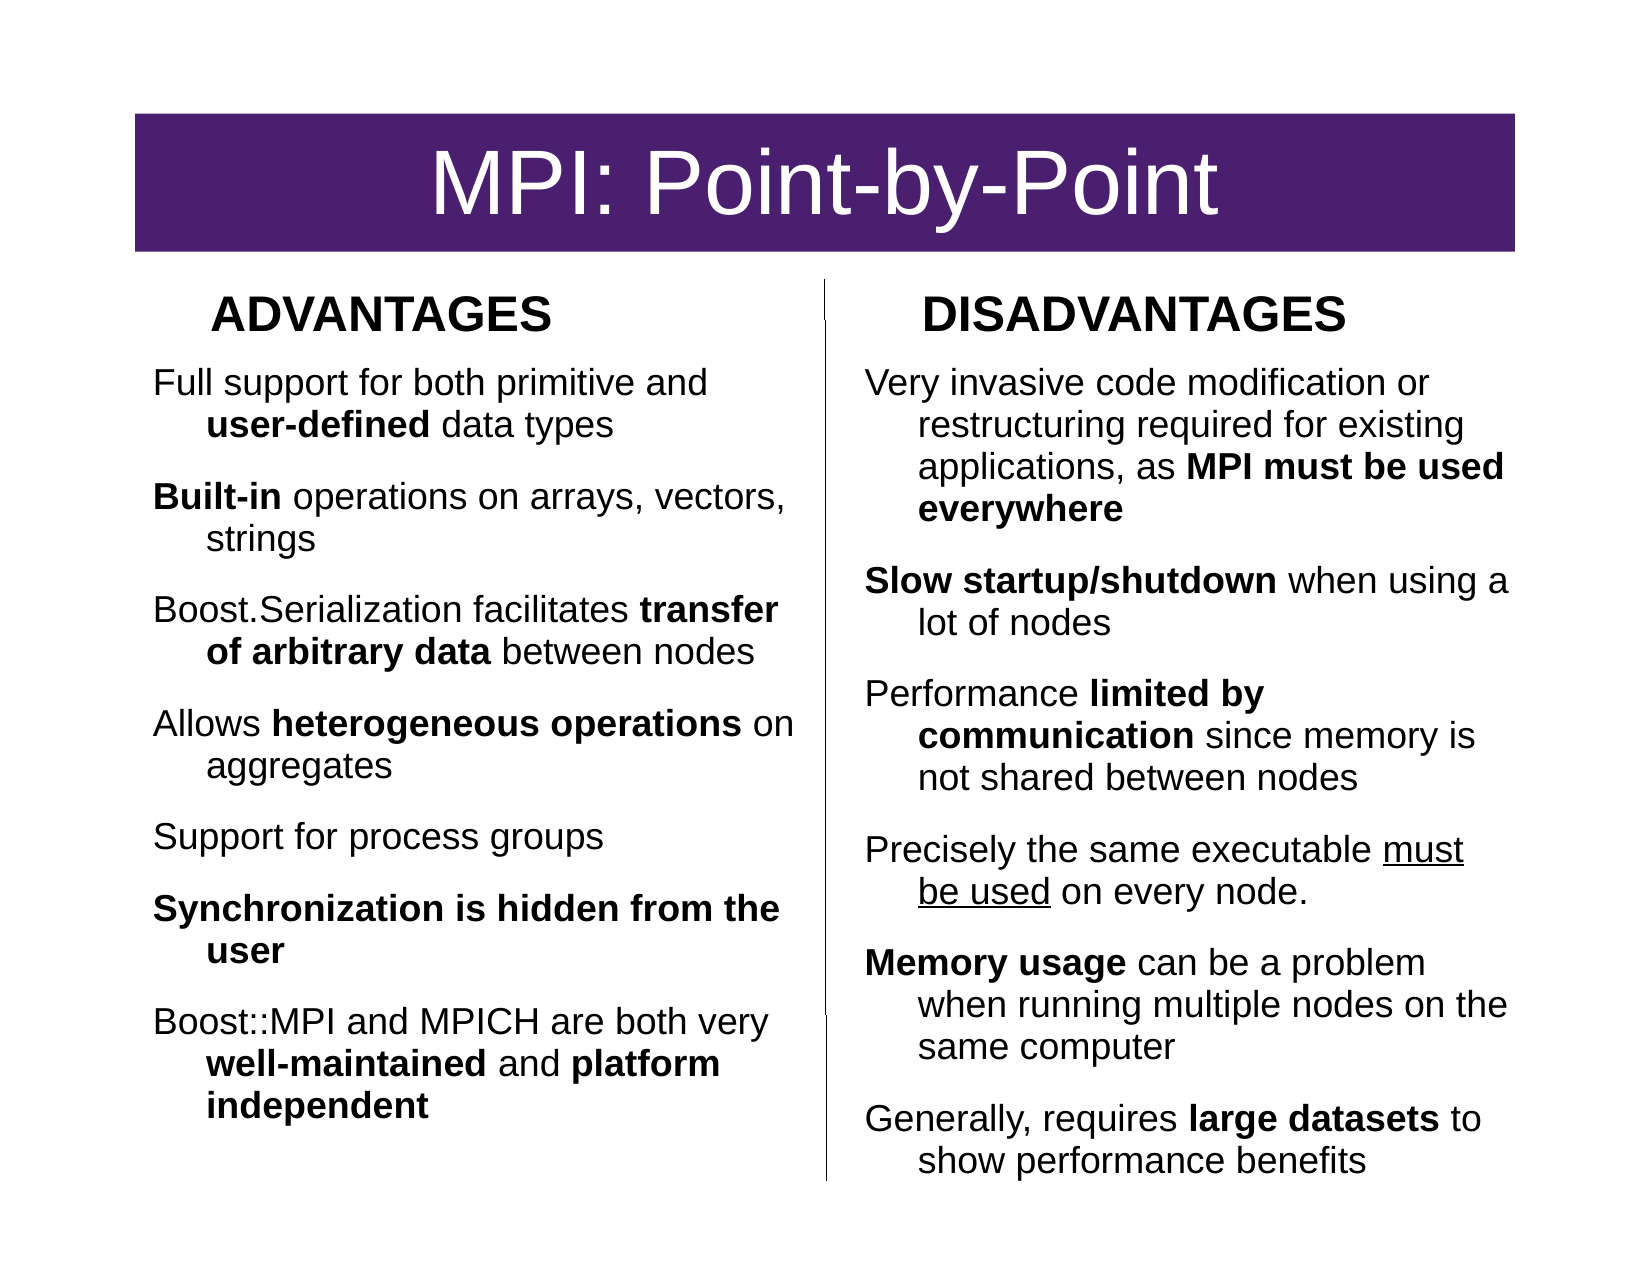

# MPI: Point-by-Point
ADVANTAGES
DISADVANTAGES
Full support for both primitive and user-defined data types
Built-in operations on arrays, vectors, strings
Boost.Serialization facilitates transfer of arbitrary data between nodes
Allows heterogeneous operations on aggregates
Support for process groups
Synchronization is hidden from the user
Boost::MPI and MPICH are both very well-maintained and platform independent
Very invasive code modification or restructuring required for existing applications, as MPI must be used everywhere
Slow startup/shutdown when using a lot of nodes
Performance limited by communication since memory is not shared between nodes
Precisely the same executable must be used on every node.
Memory usage can be a problem when running multiple nodes on the same computer
Generally, requires large datasets to show performance benefits